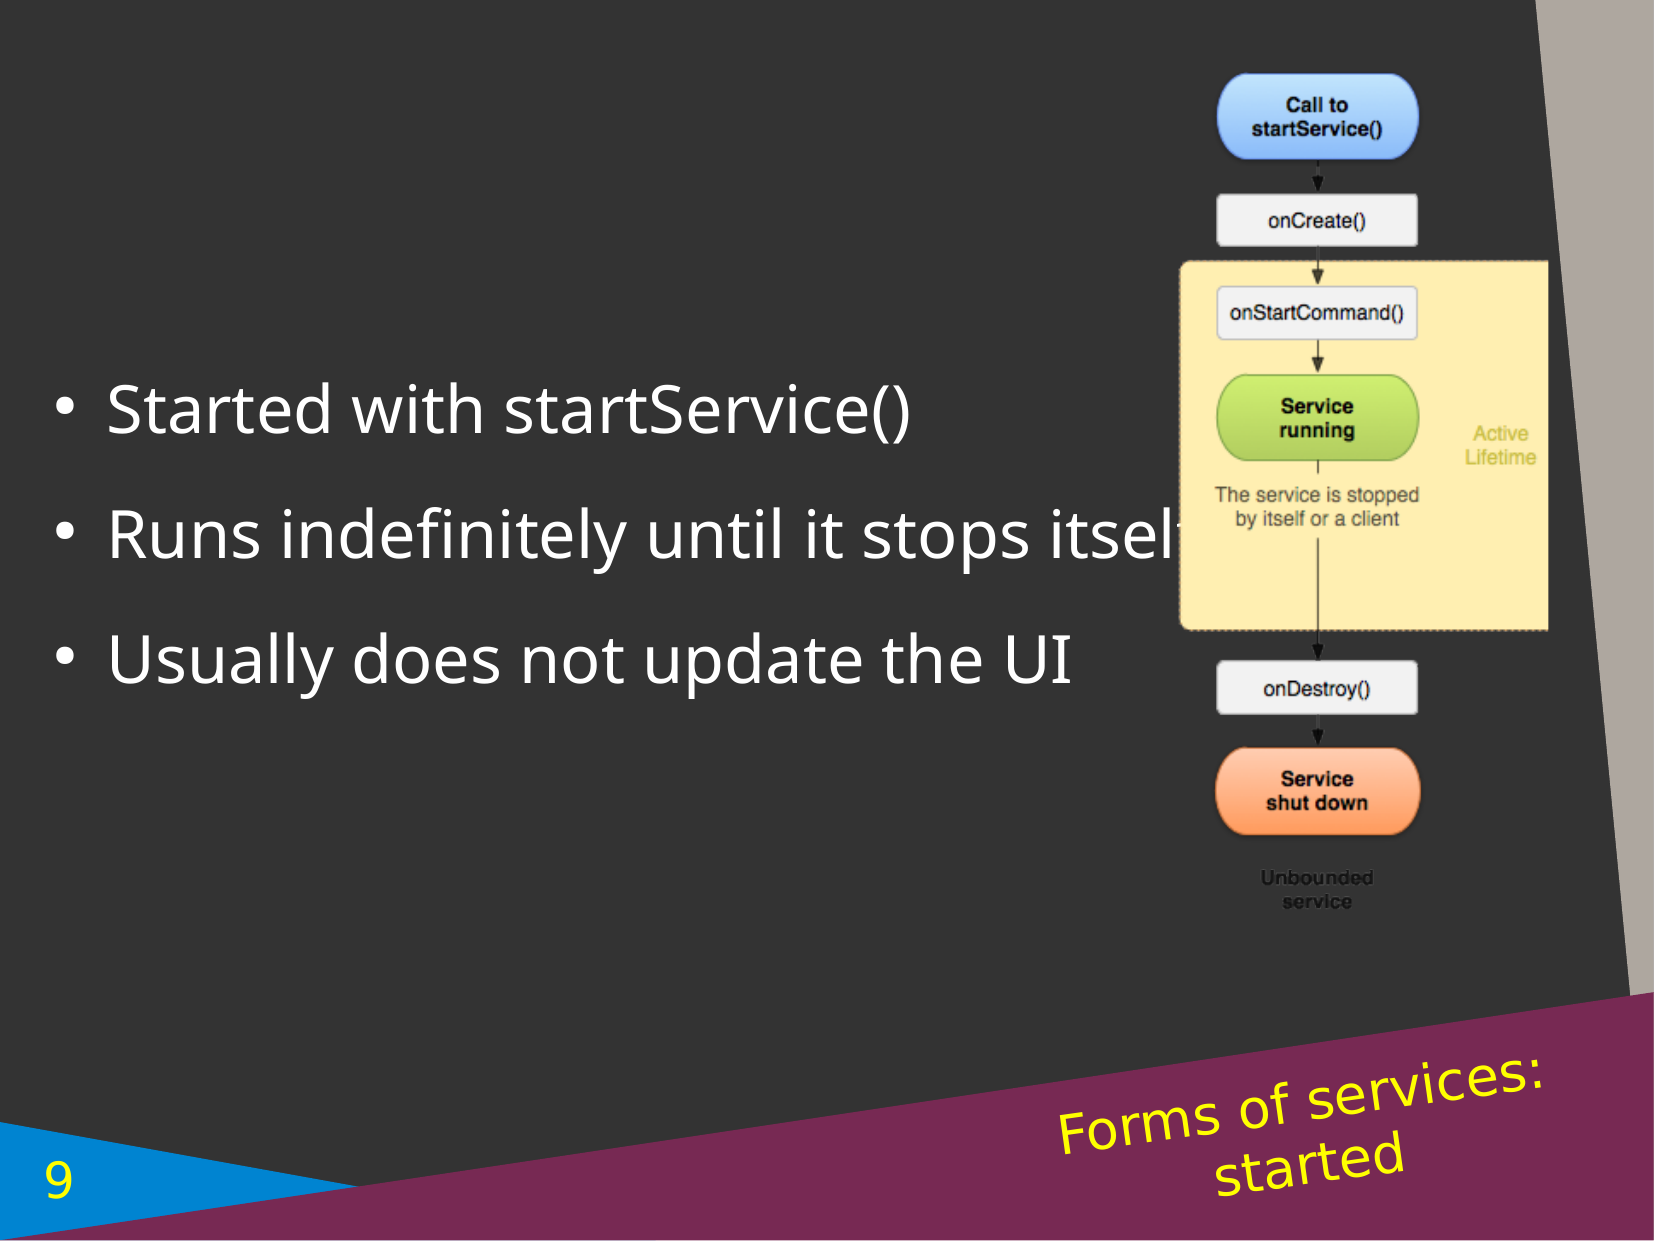

Started with startService()
Runs indefinitely until it stops itself
Usually does not update the UI
# Forms of services: started
9